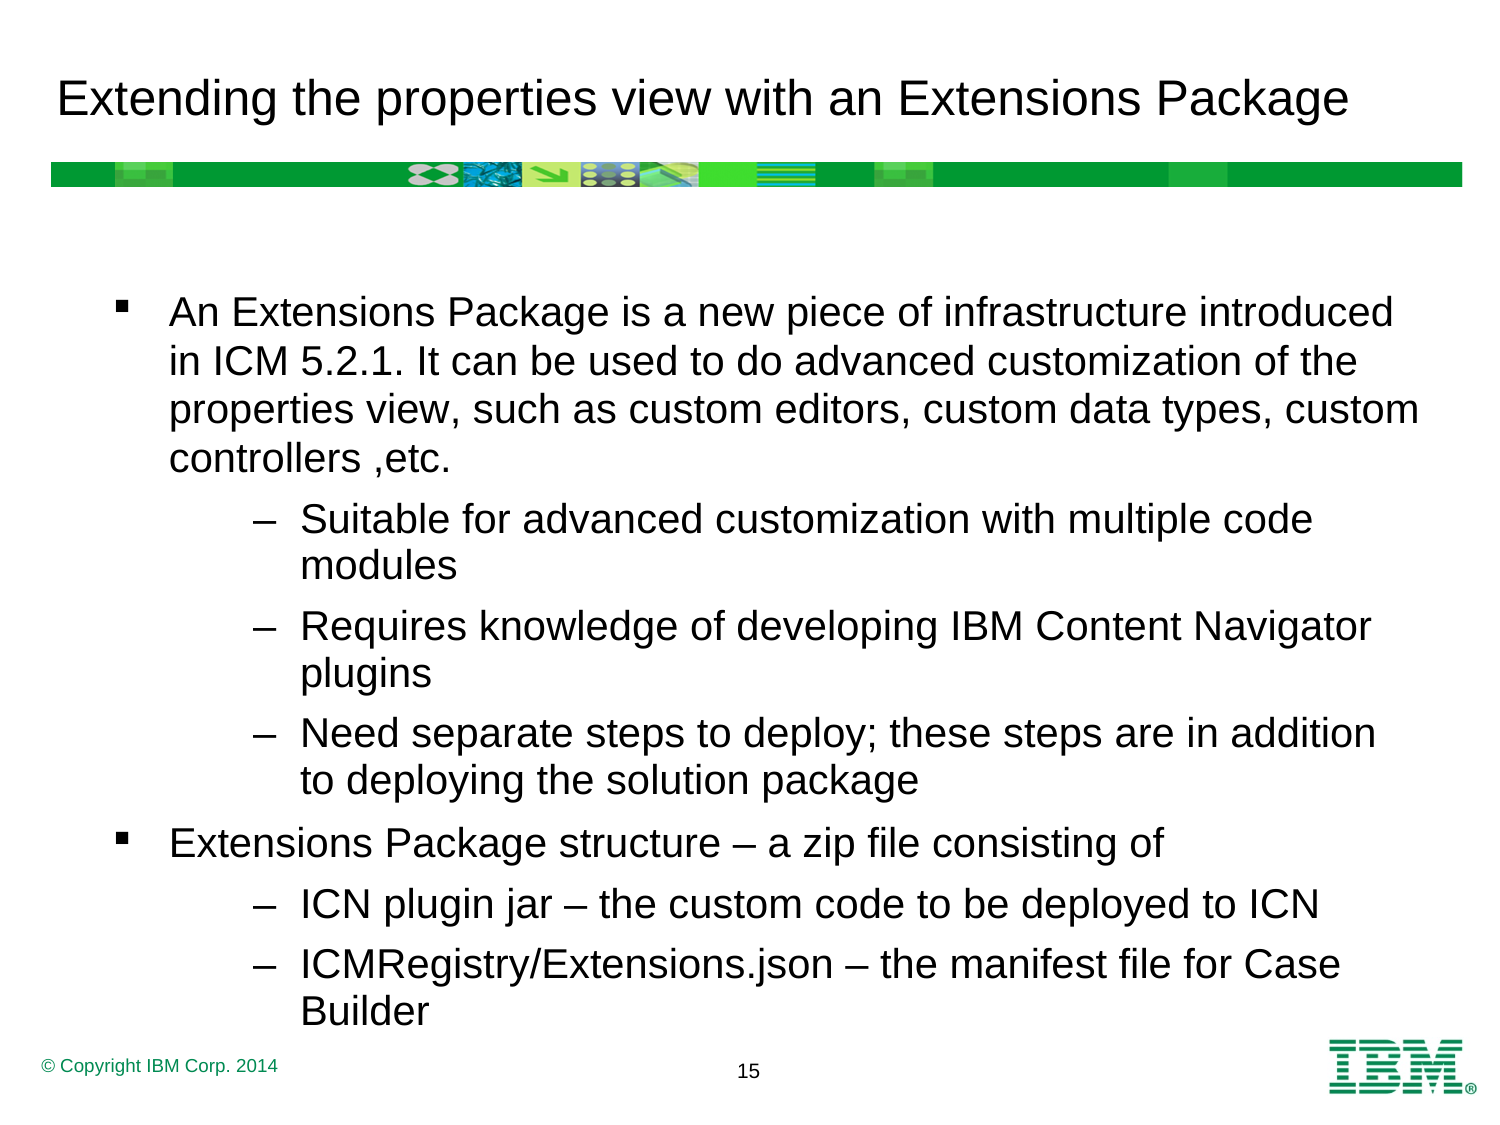

# Extending the properties view with an Extensions Package
An Extensions Package is a new piece of infrastructure introduced in ICM 5.2.1. It can be used to do advanced customization of the properties view, such as custom editors, custom data types, custom controllers ,etc.
Suitable for advanced customization with multiple code modules
Requires knowledge of developing IBM Content Navigator plugins
Need separate steps to deploy; these steps are in addition to deploying the solution package
Extensions Package structure – a zip file consisting of
ICN plugin jar – the custom code to be deployed to ICN
ICMRegistry/Extensions.json – the manifest file for Case Builder
15